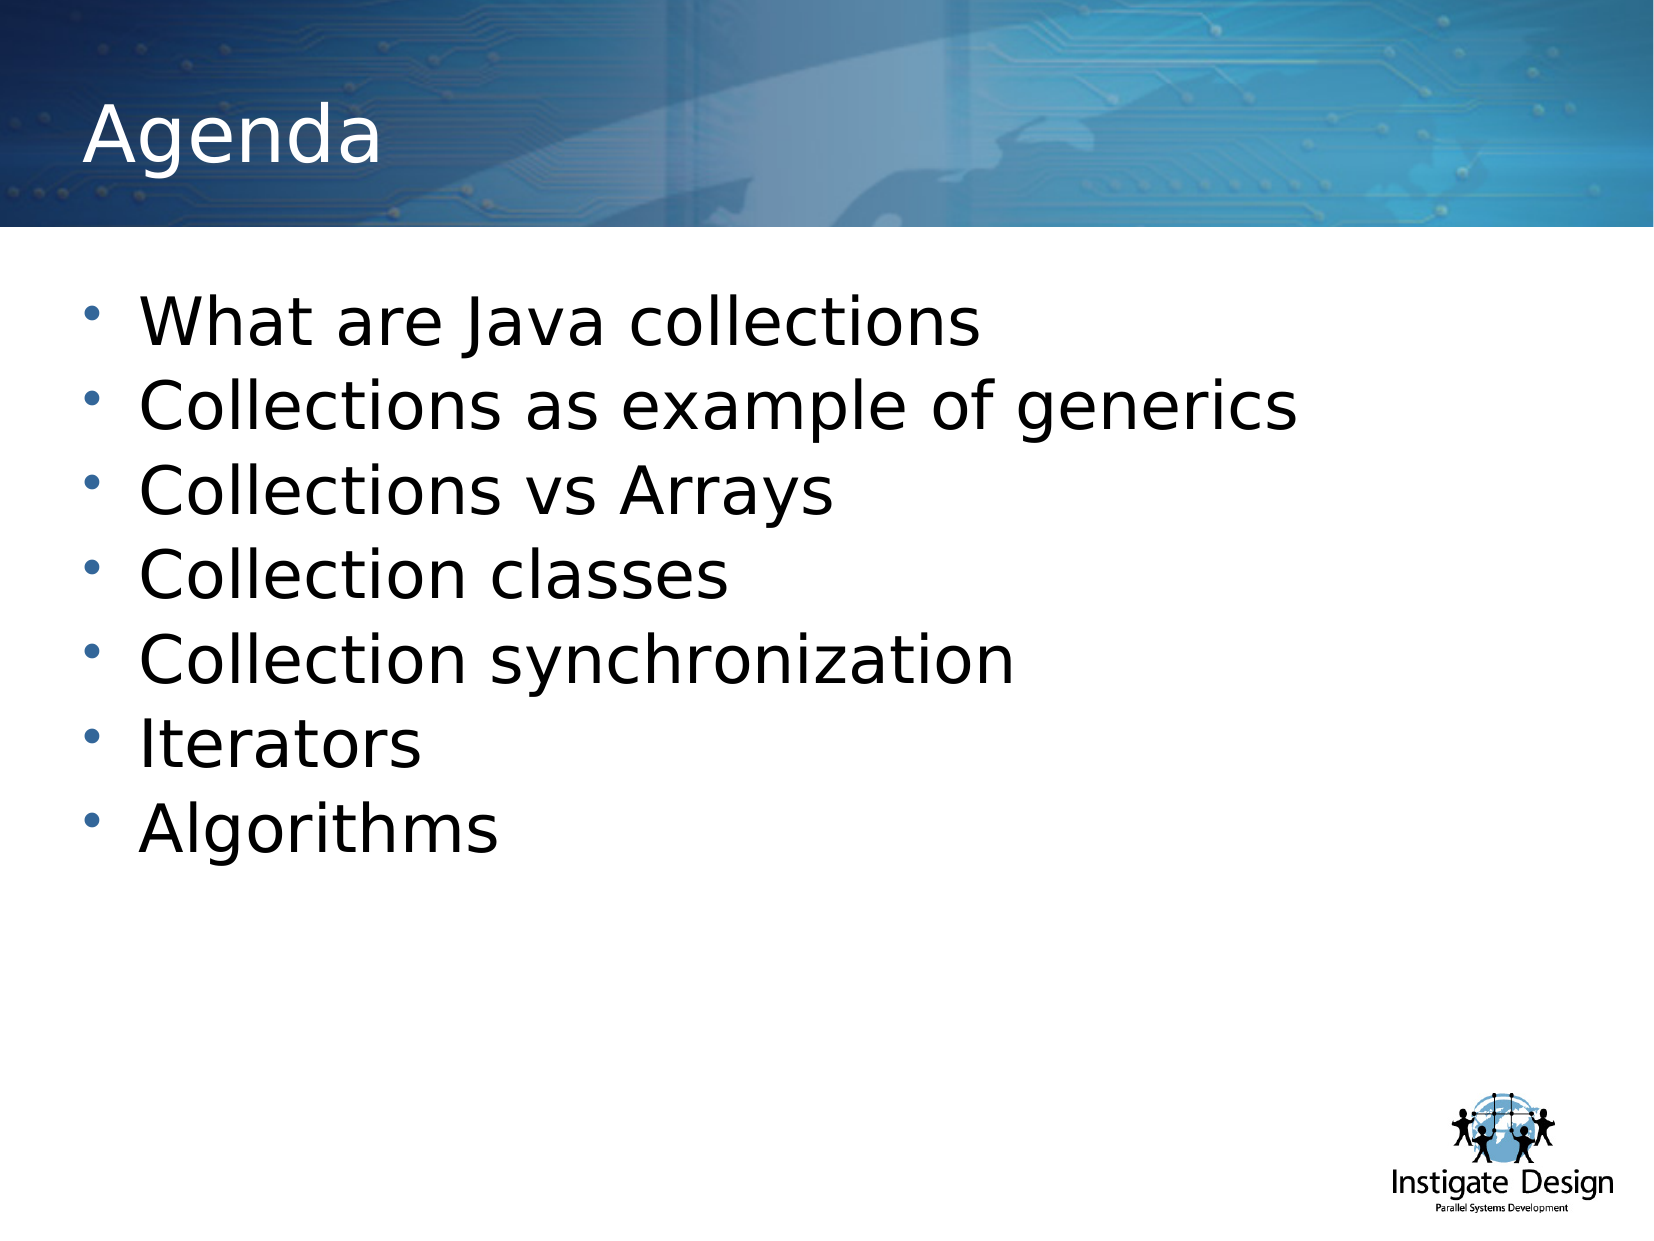

# Agenda
What are Java collections
Collections as example of generics
Collections vs Arrays
Collection classes
Collection synchronization
Iterators
Algorithms